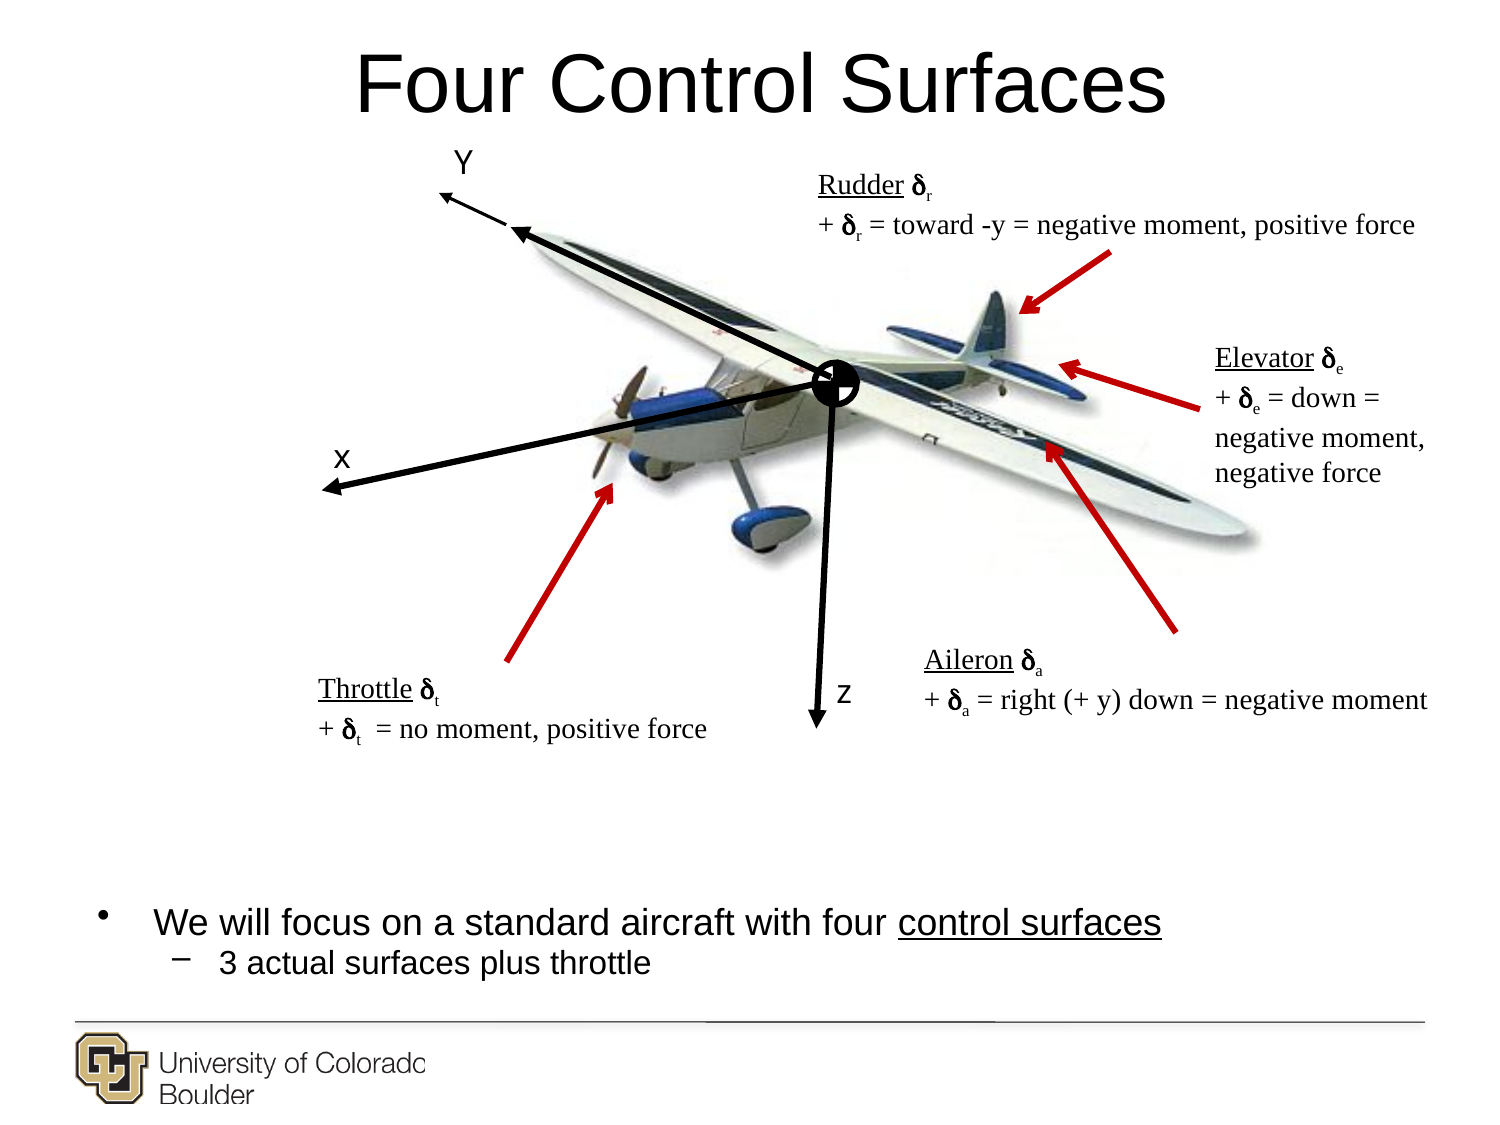

# Four Control Surfaces
Y
Rudder dr
+ dr = toward -y = negative moment, positive force
Elevator de
+ de = down = negative moment, negative force
x
Aileron da
+ da = right (+ y) down = negative moment
Throttle dt
+ dt = no moment, positive force
z
We will focus on a standard aircraft with four control surfaces
3 actual surfaces plus throttle